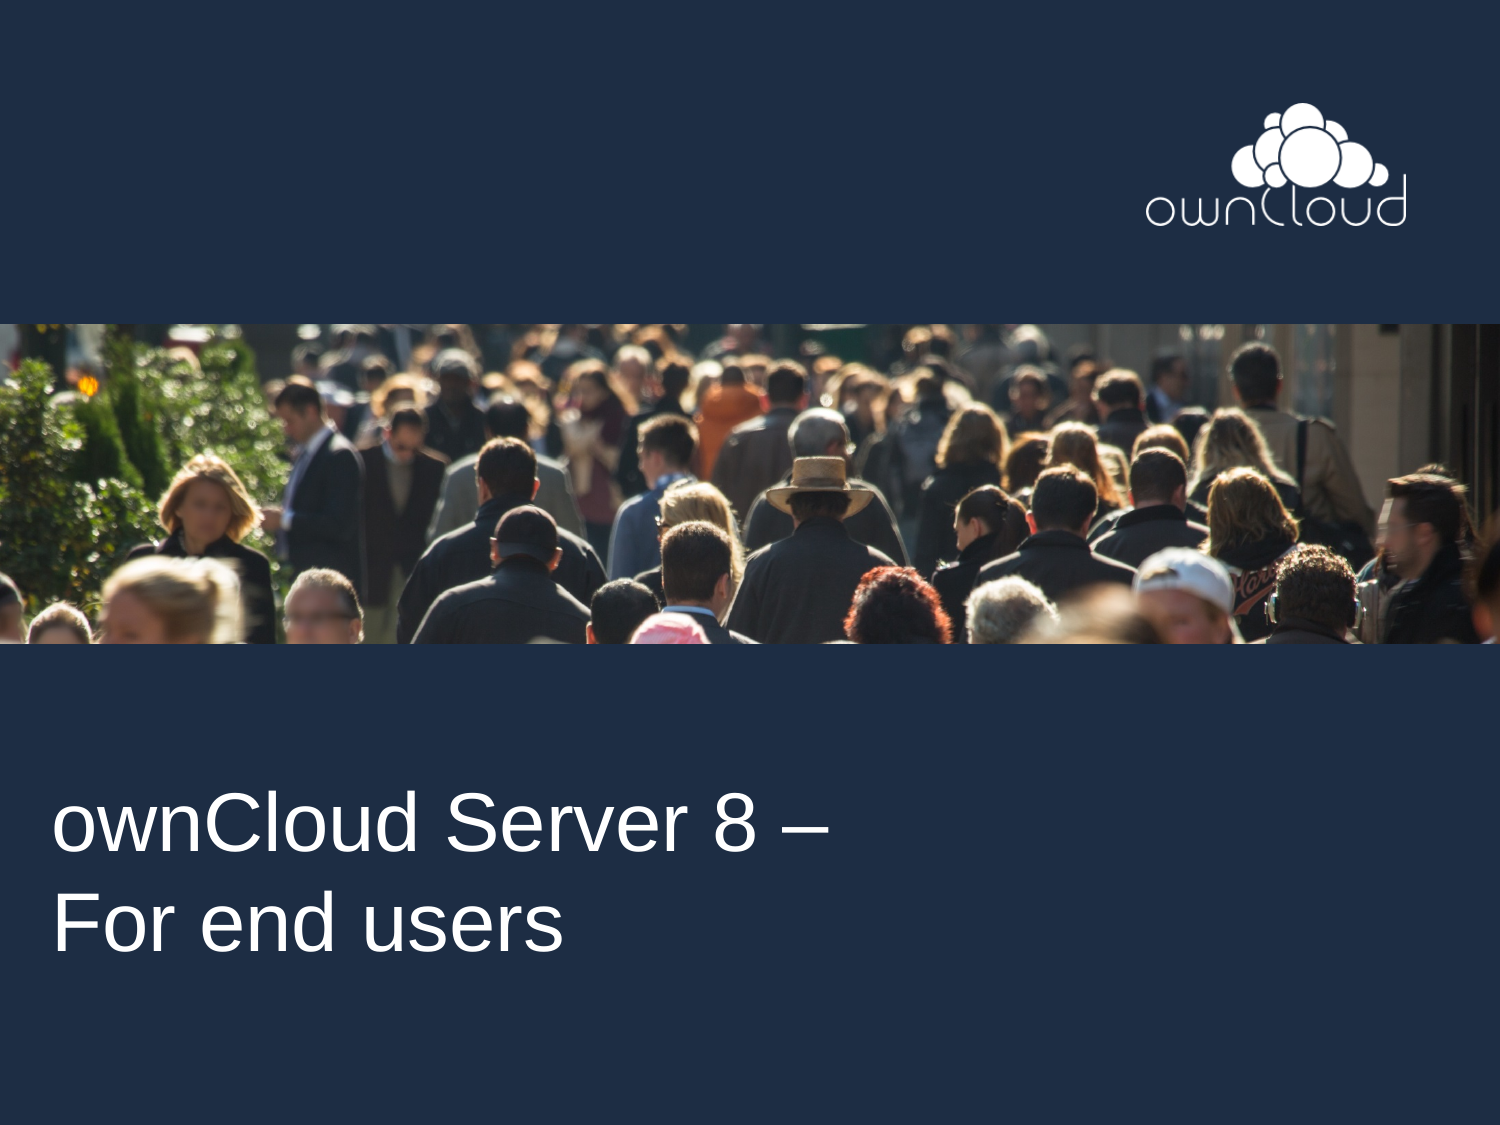

ownCloud Server 8 –
For end users